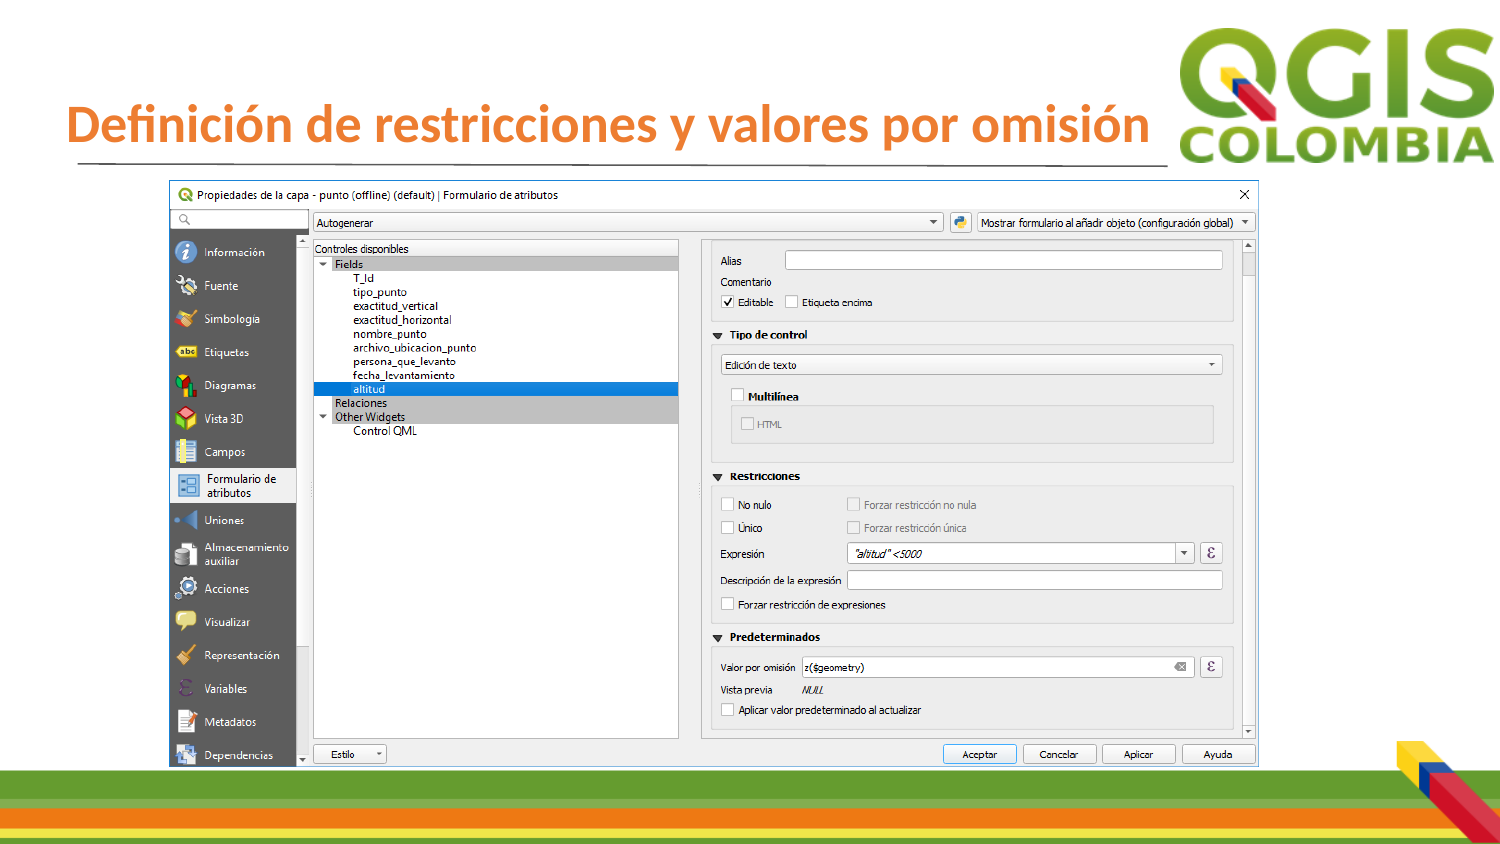

# Definición de restricciones y valores por omisión